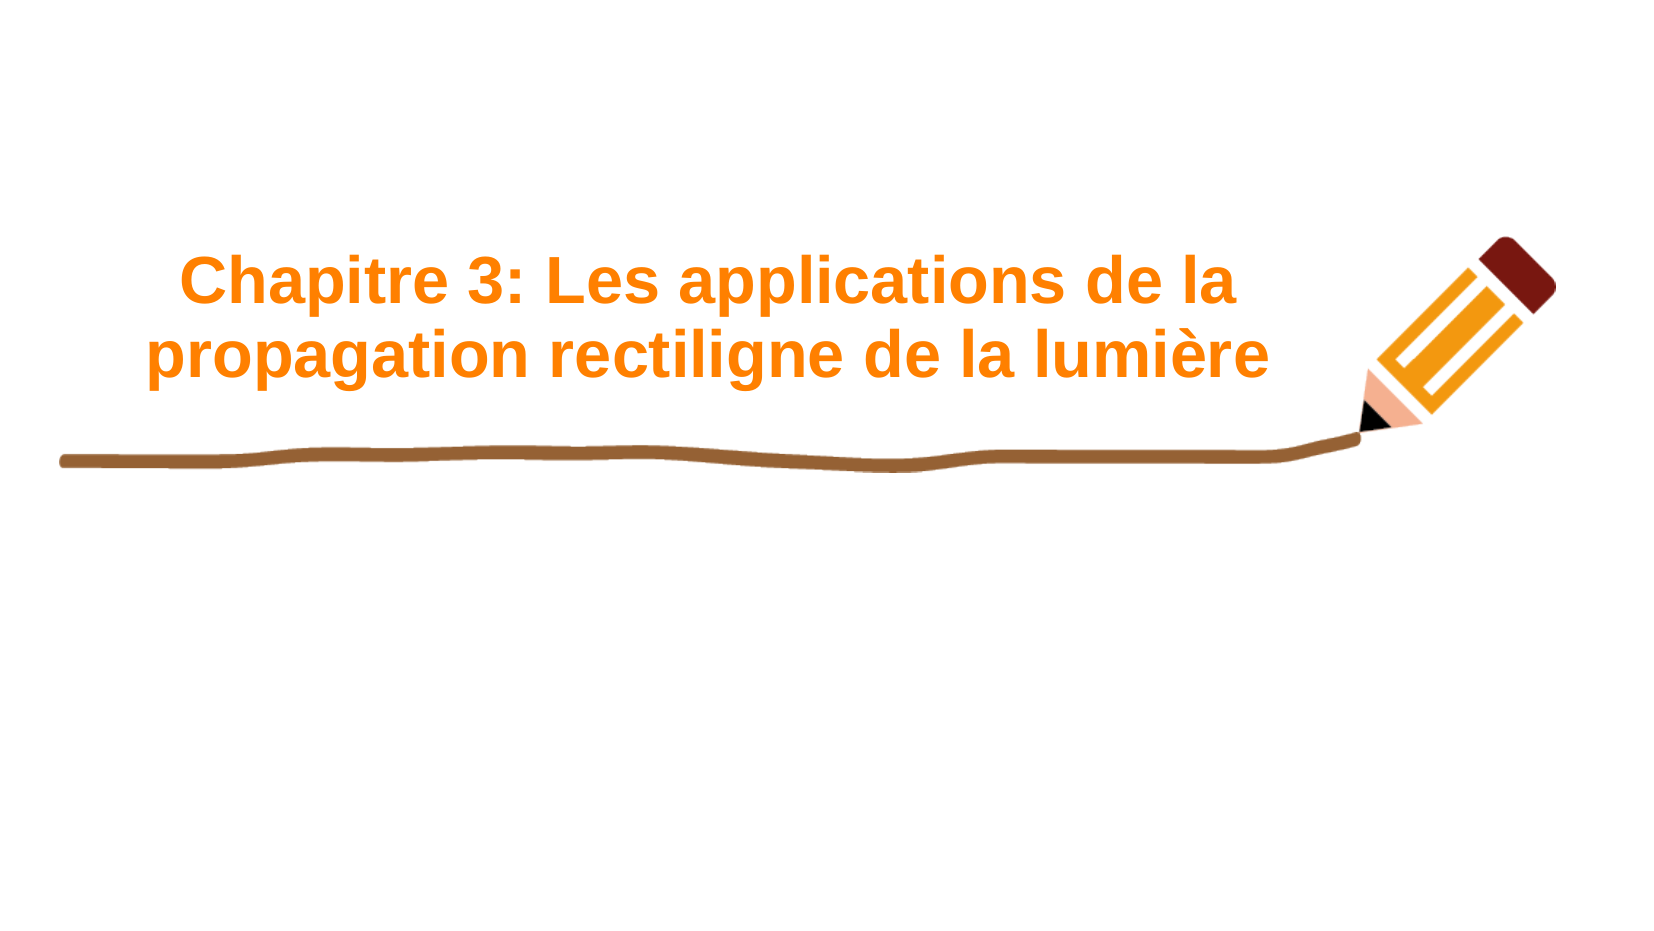

# Chapitre 3: Les applications de la propagation rectiligne de la lumière